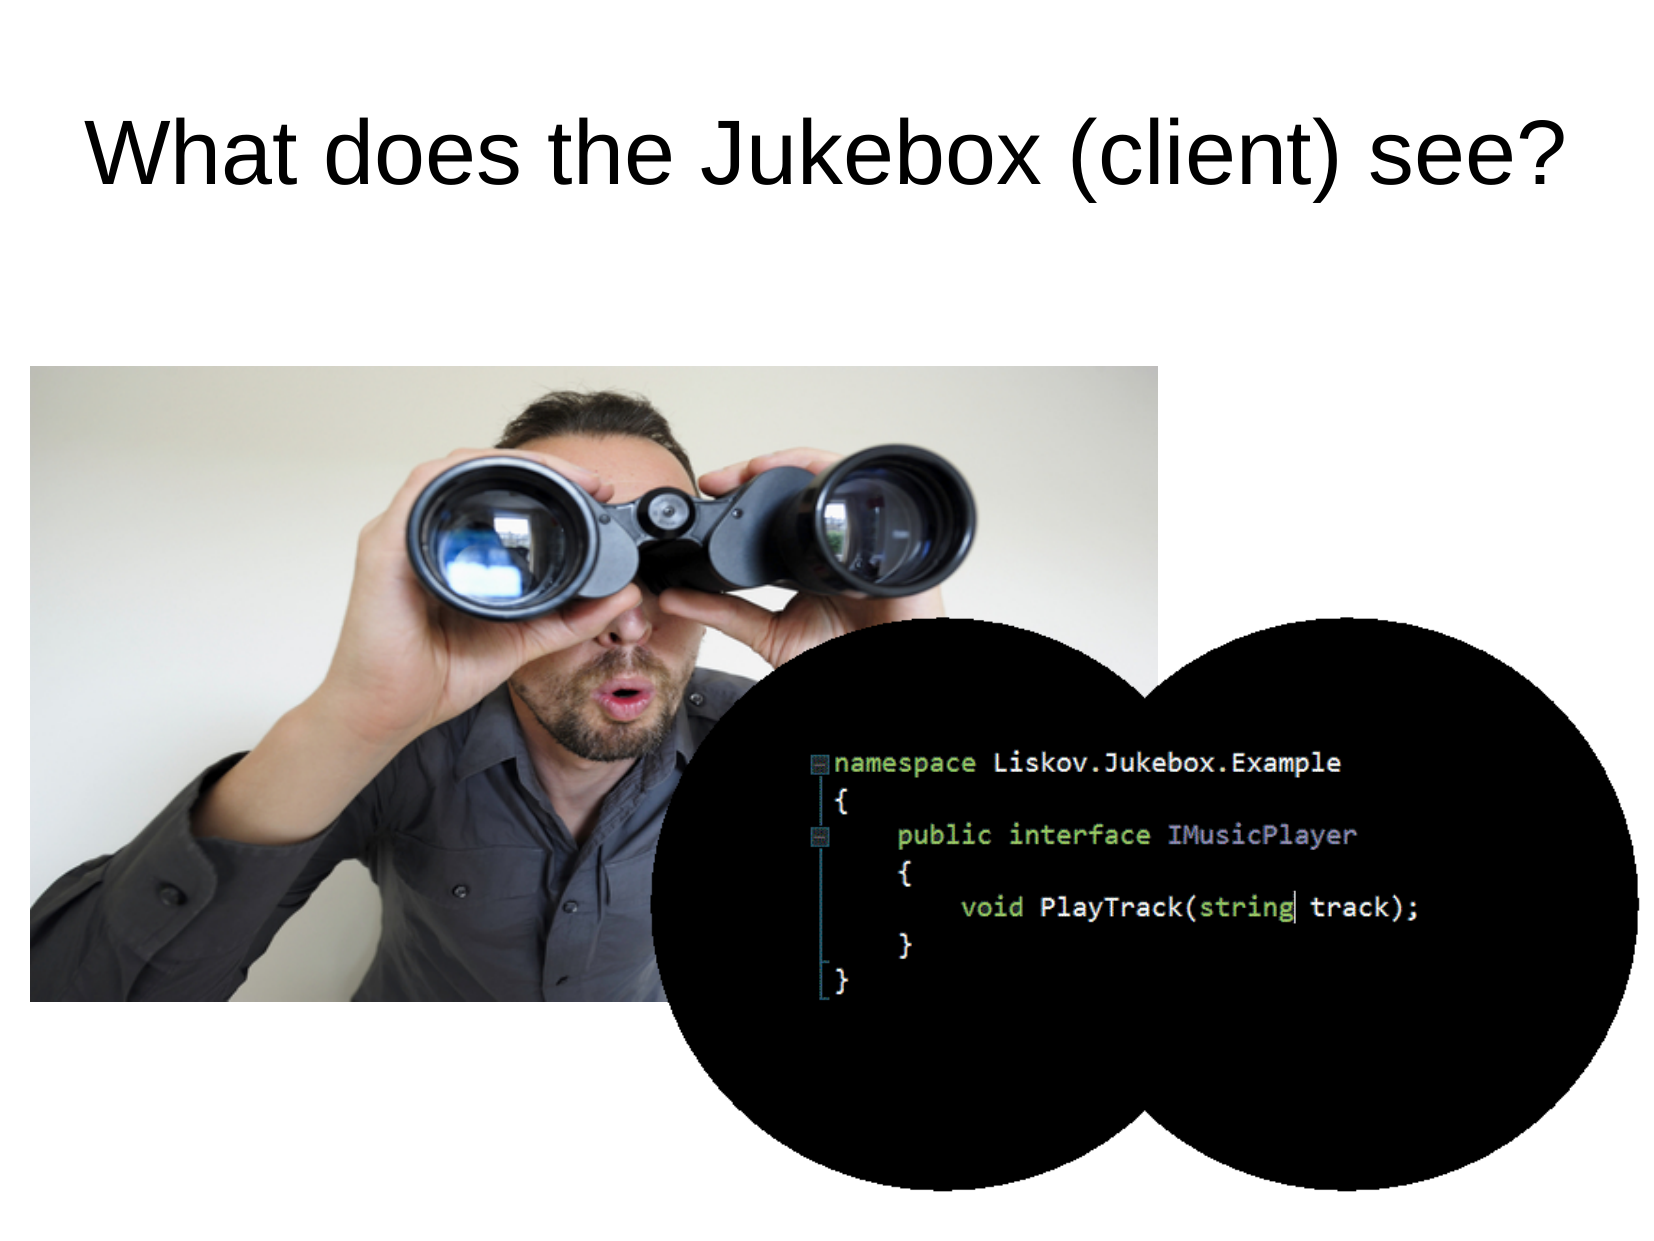

# What does the Jukebox (client) see?